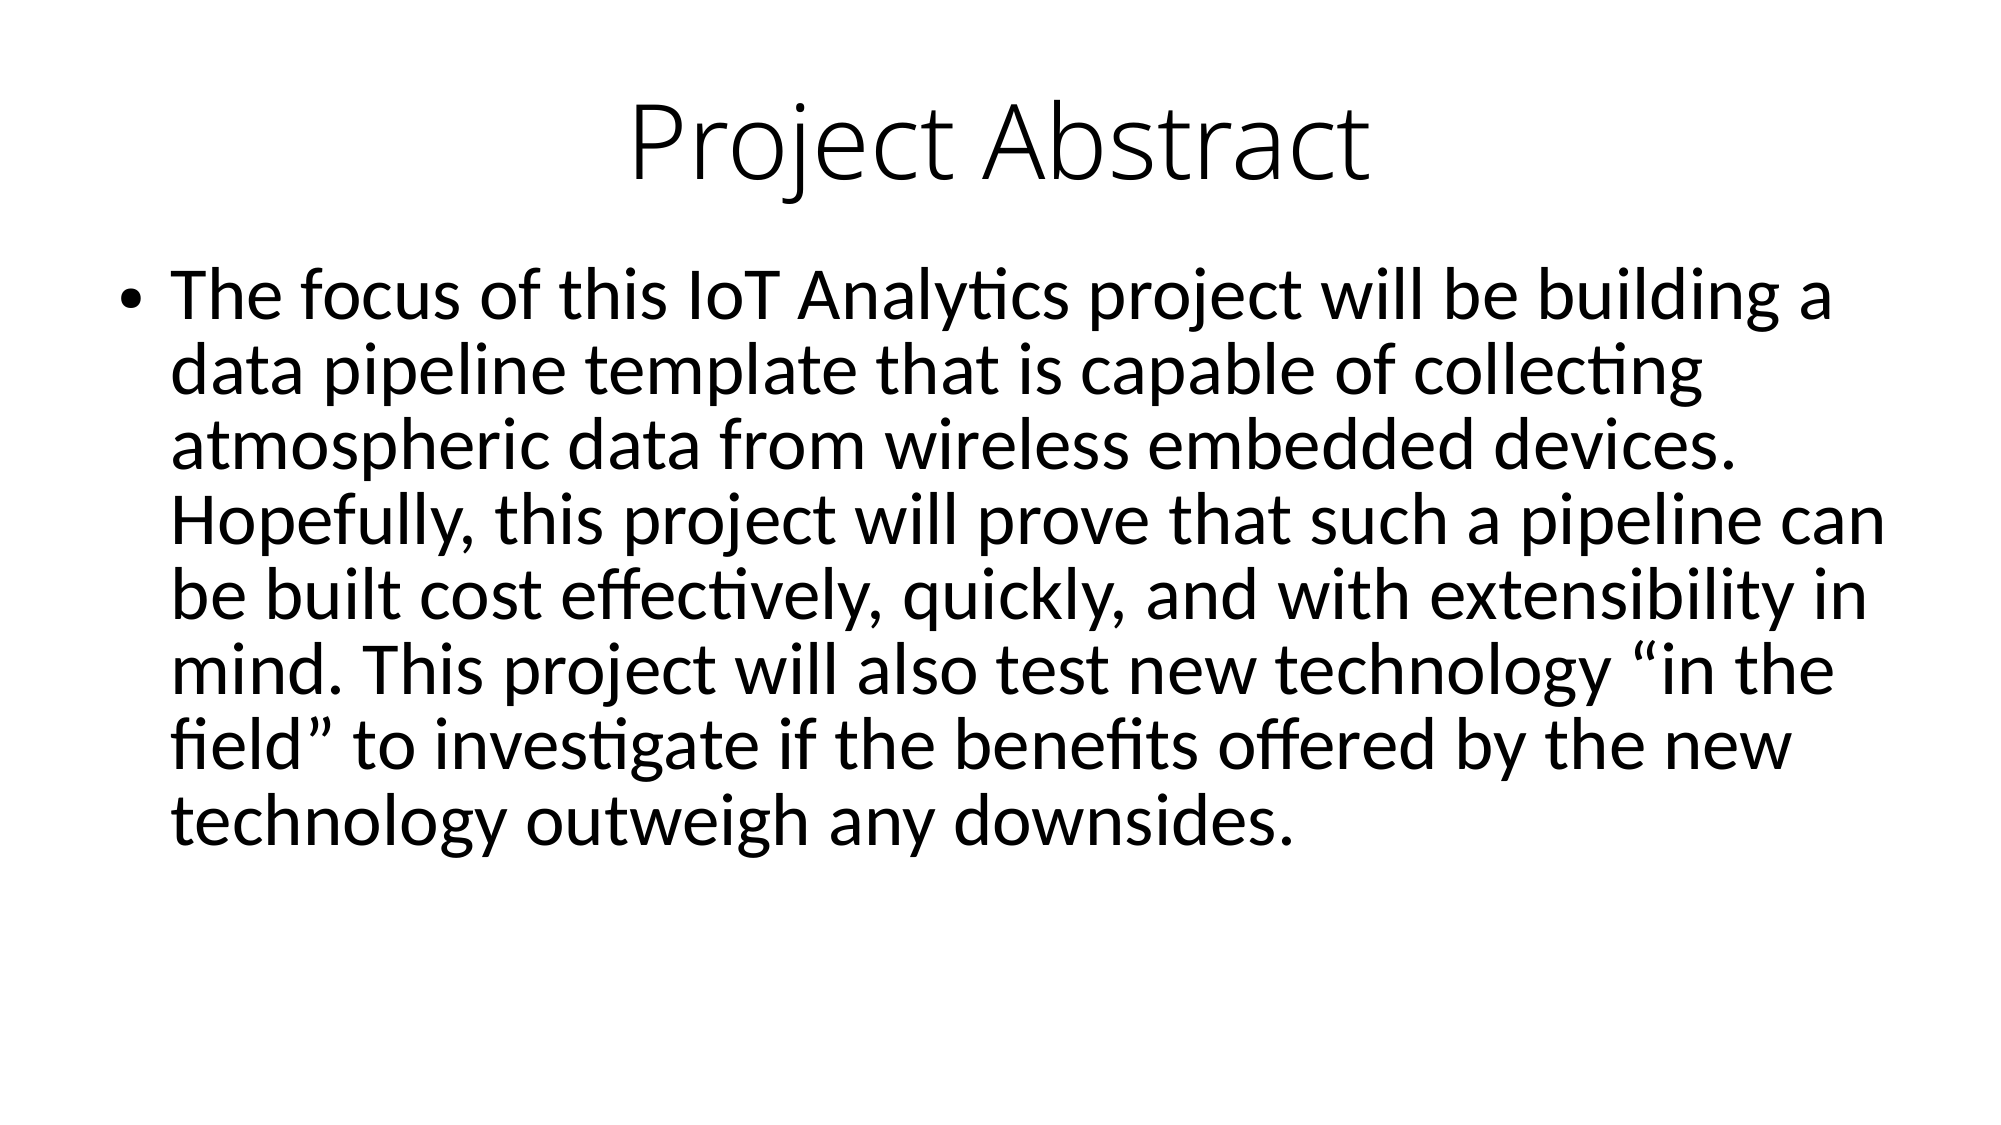

# Project Abstract
The focus of this IoT Analytics project will be building a data pipeline template that is capable of collecting atmospheric data from wireless embedded devices. Hopefully, this project will prove that such a pipeline can be built cost effectively, quickly, and with extensibility in mind. This project will also test new technology “in the field” to investigate if the benefits offered by the new technology outweigh any downsides.